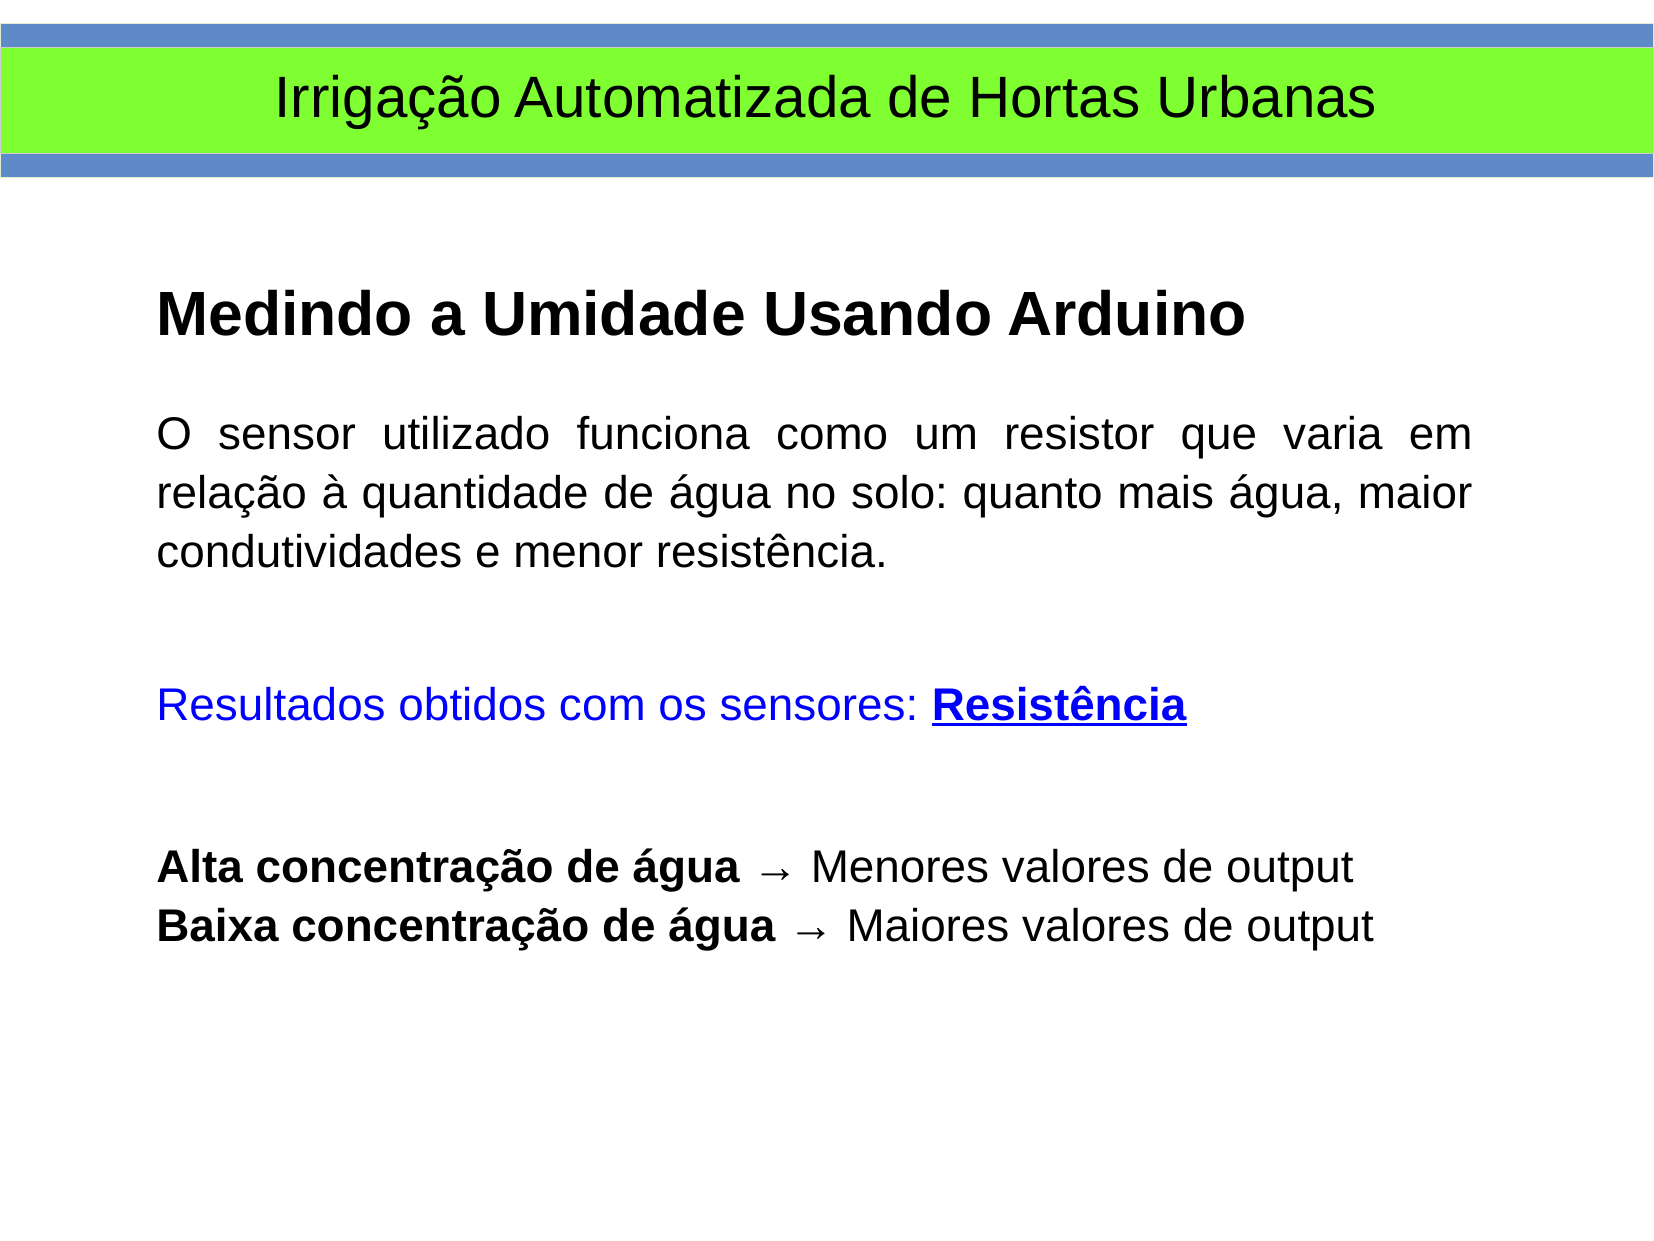

# Irrigação Automatizada de Hortas Urbanas
Medindo a Umidade Usando Arduino
O sensor utilizado funciona como um resistor que varia em relação à quantidade de água no solo: quanto mais água, maior condutividades e menor resistência.
Resultados obtidos com os sensores: Resistência
Alta concentração de água → Menores valores de output
Baixa concentração de água → Maiores valores de output